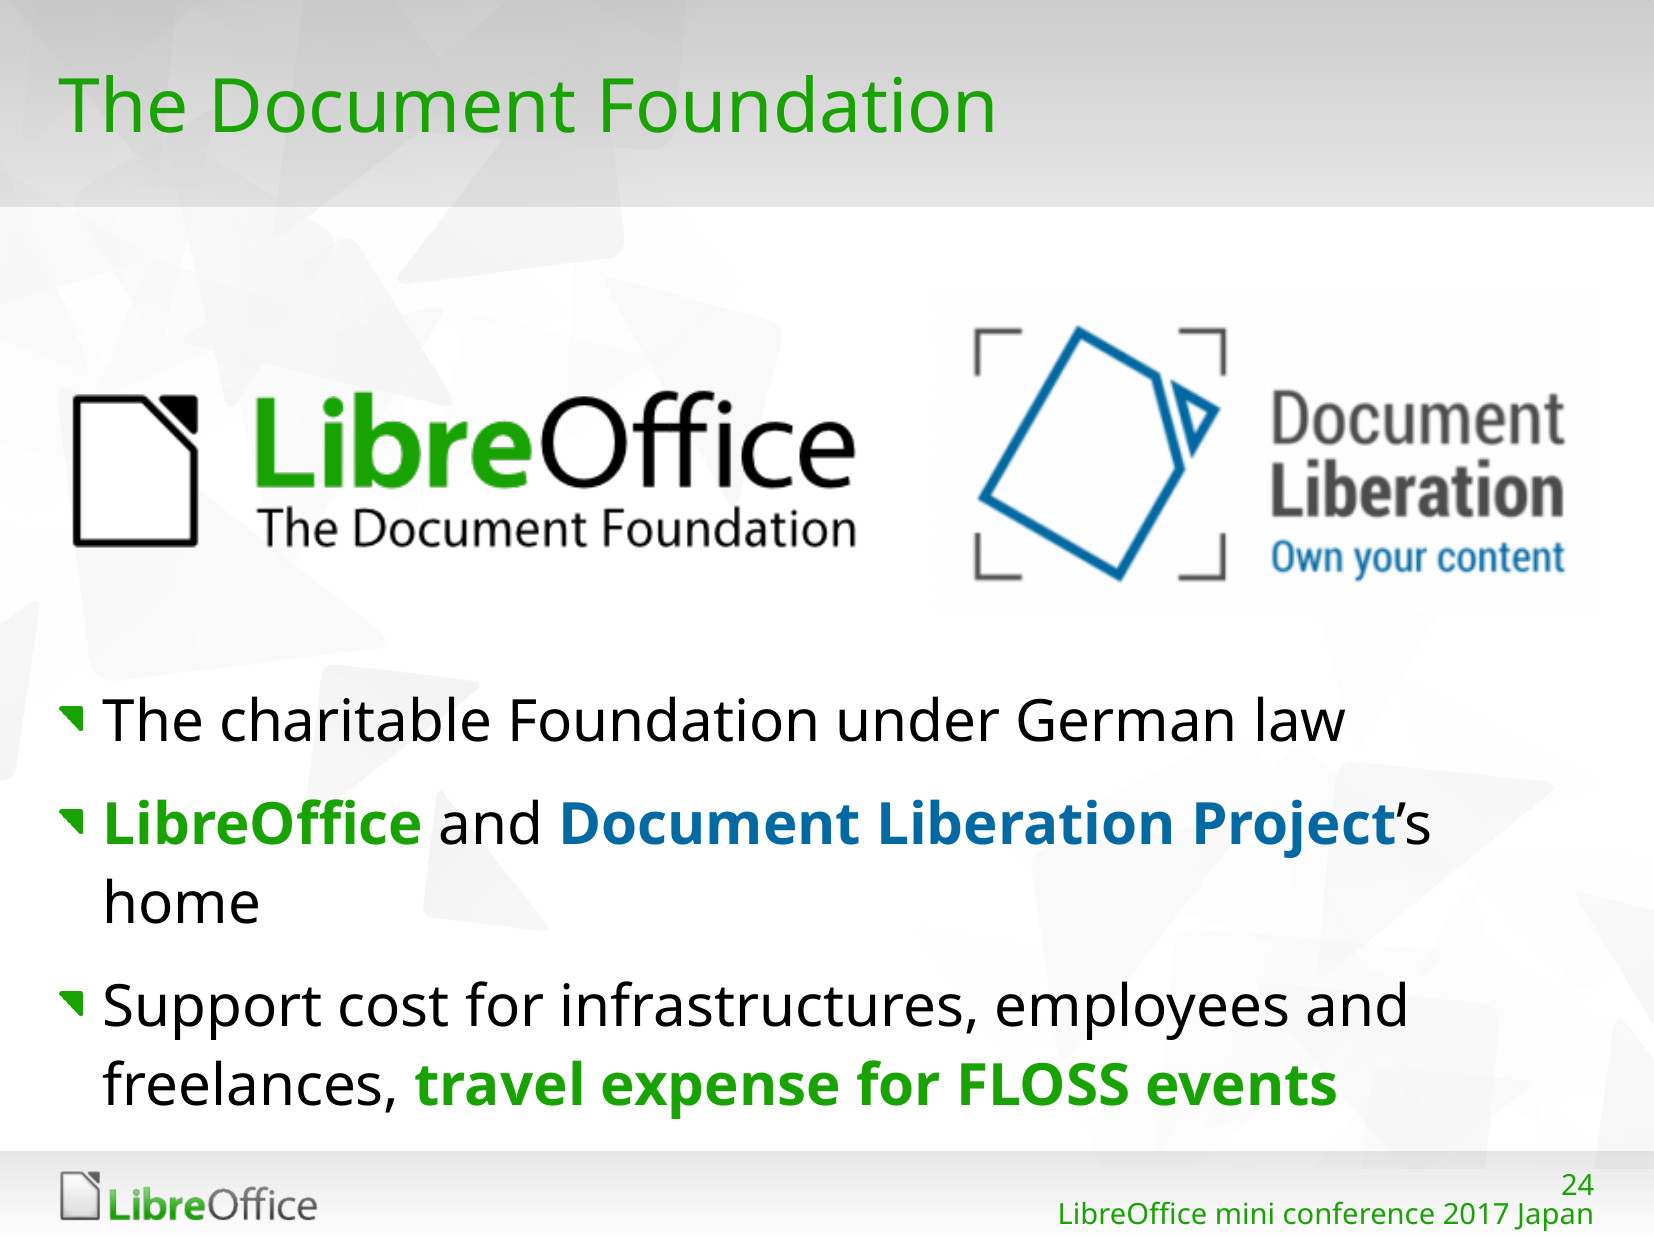

# The Document Foundation
The charitable Foundation under German law
LibreOffice and Document Liberation Project’s home
Support cost for infrastructures, employees and freelances, travel expense for FLOSS events
24
 LibreOffice mini conference 2017 Japan